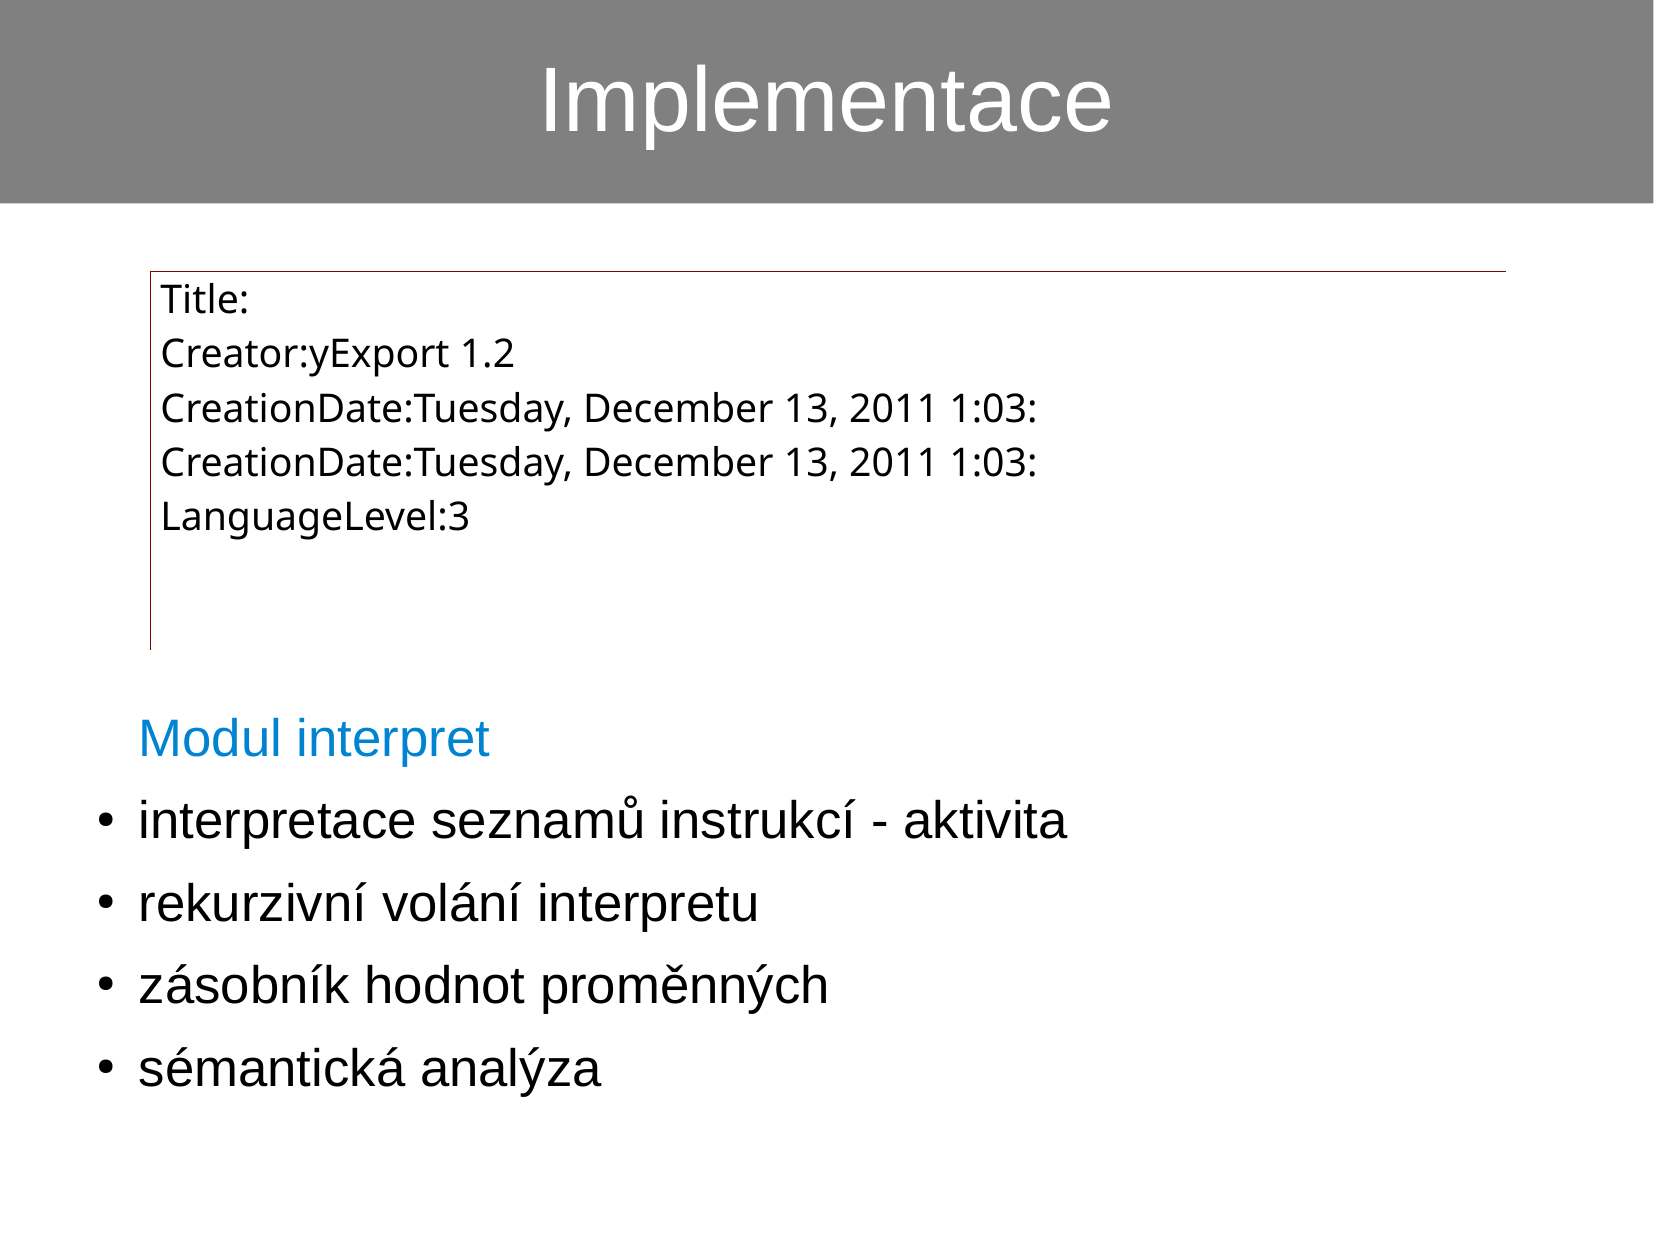

# Implementace
Modul interpret
interpretace seznamů instrukcí - aktivita
rekurzivní volání interpretu
zásobník hodnot proměnných
sémantická analýza